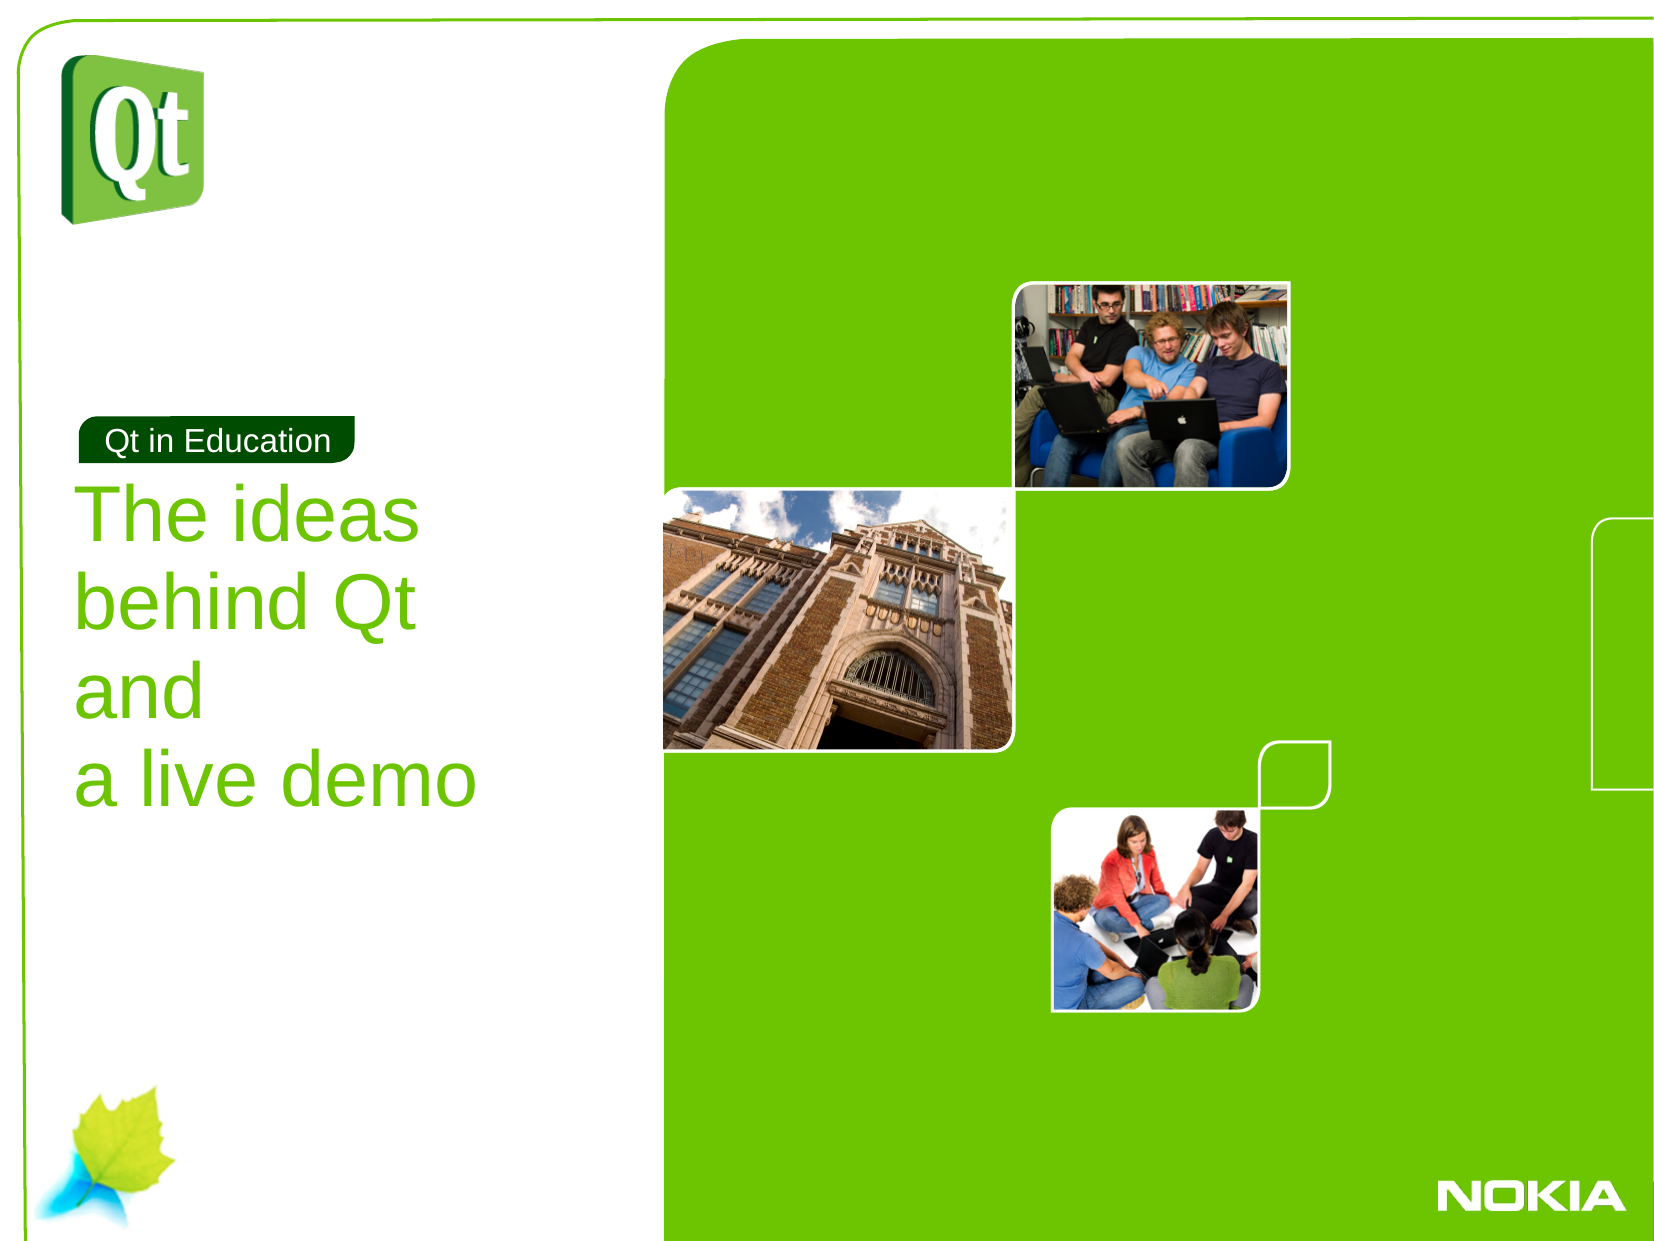

#
.
Qt in Education
The ideas
behind Qt
and
a live demo